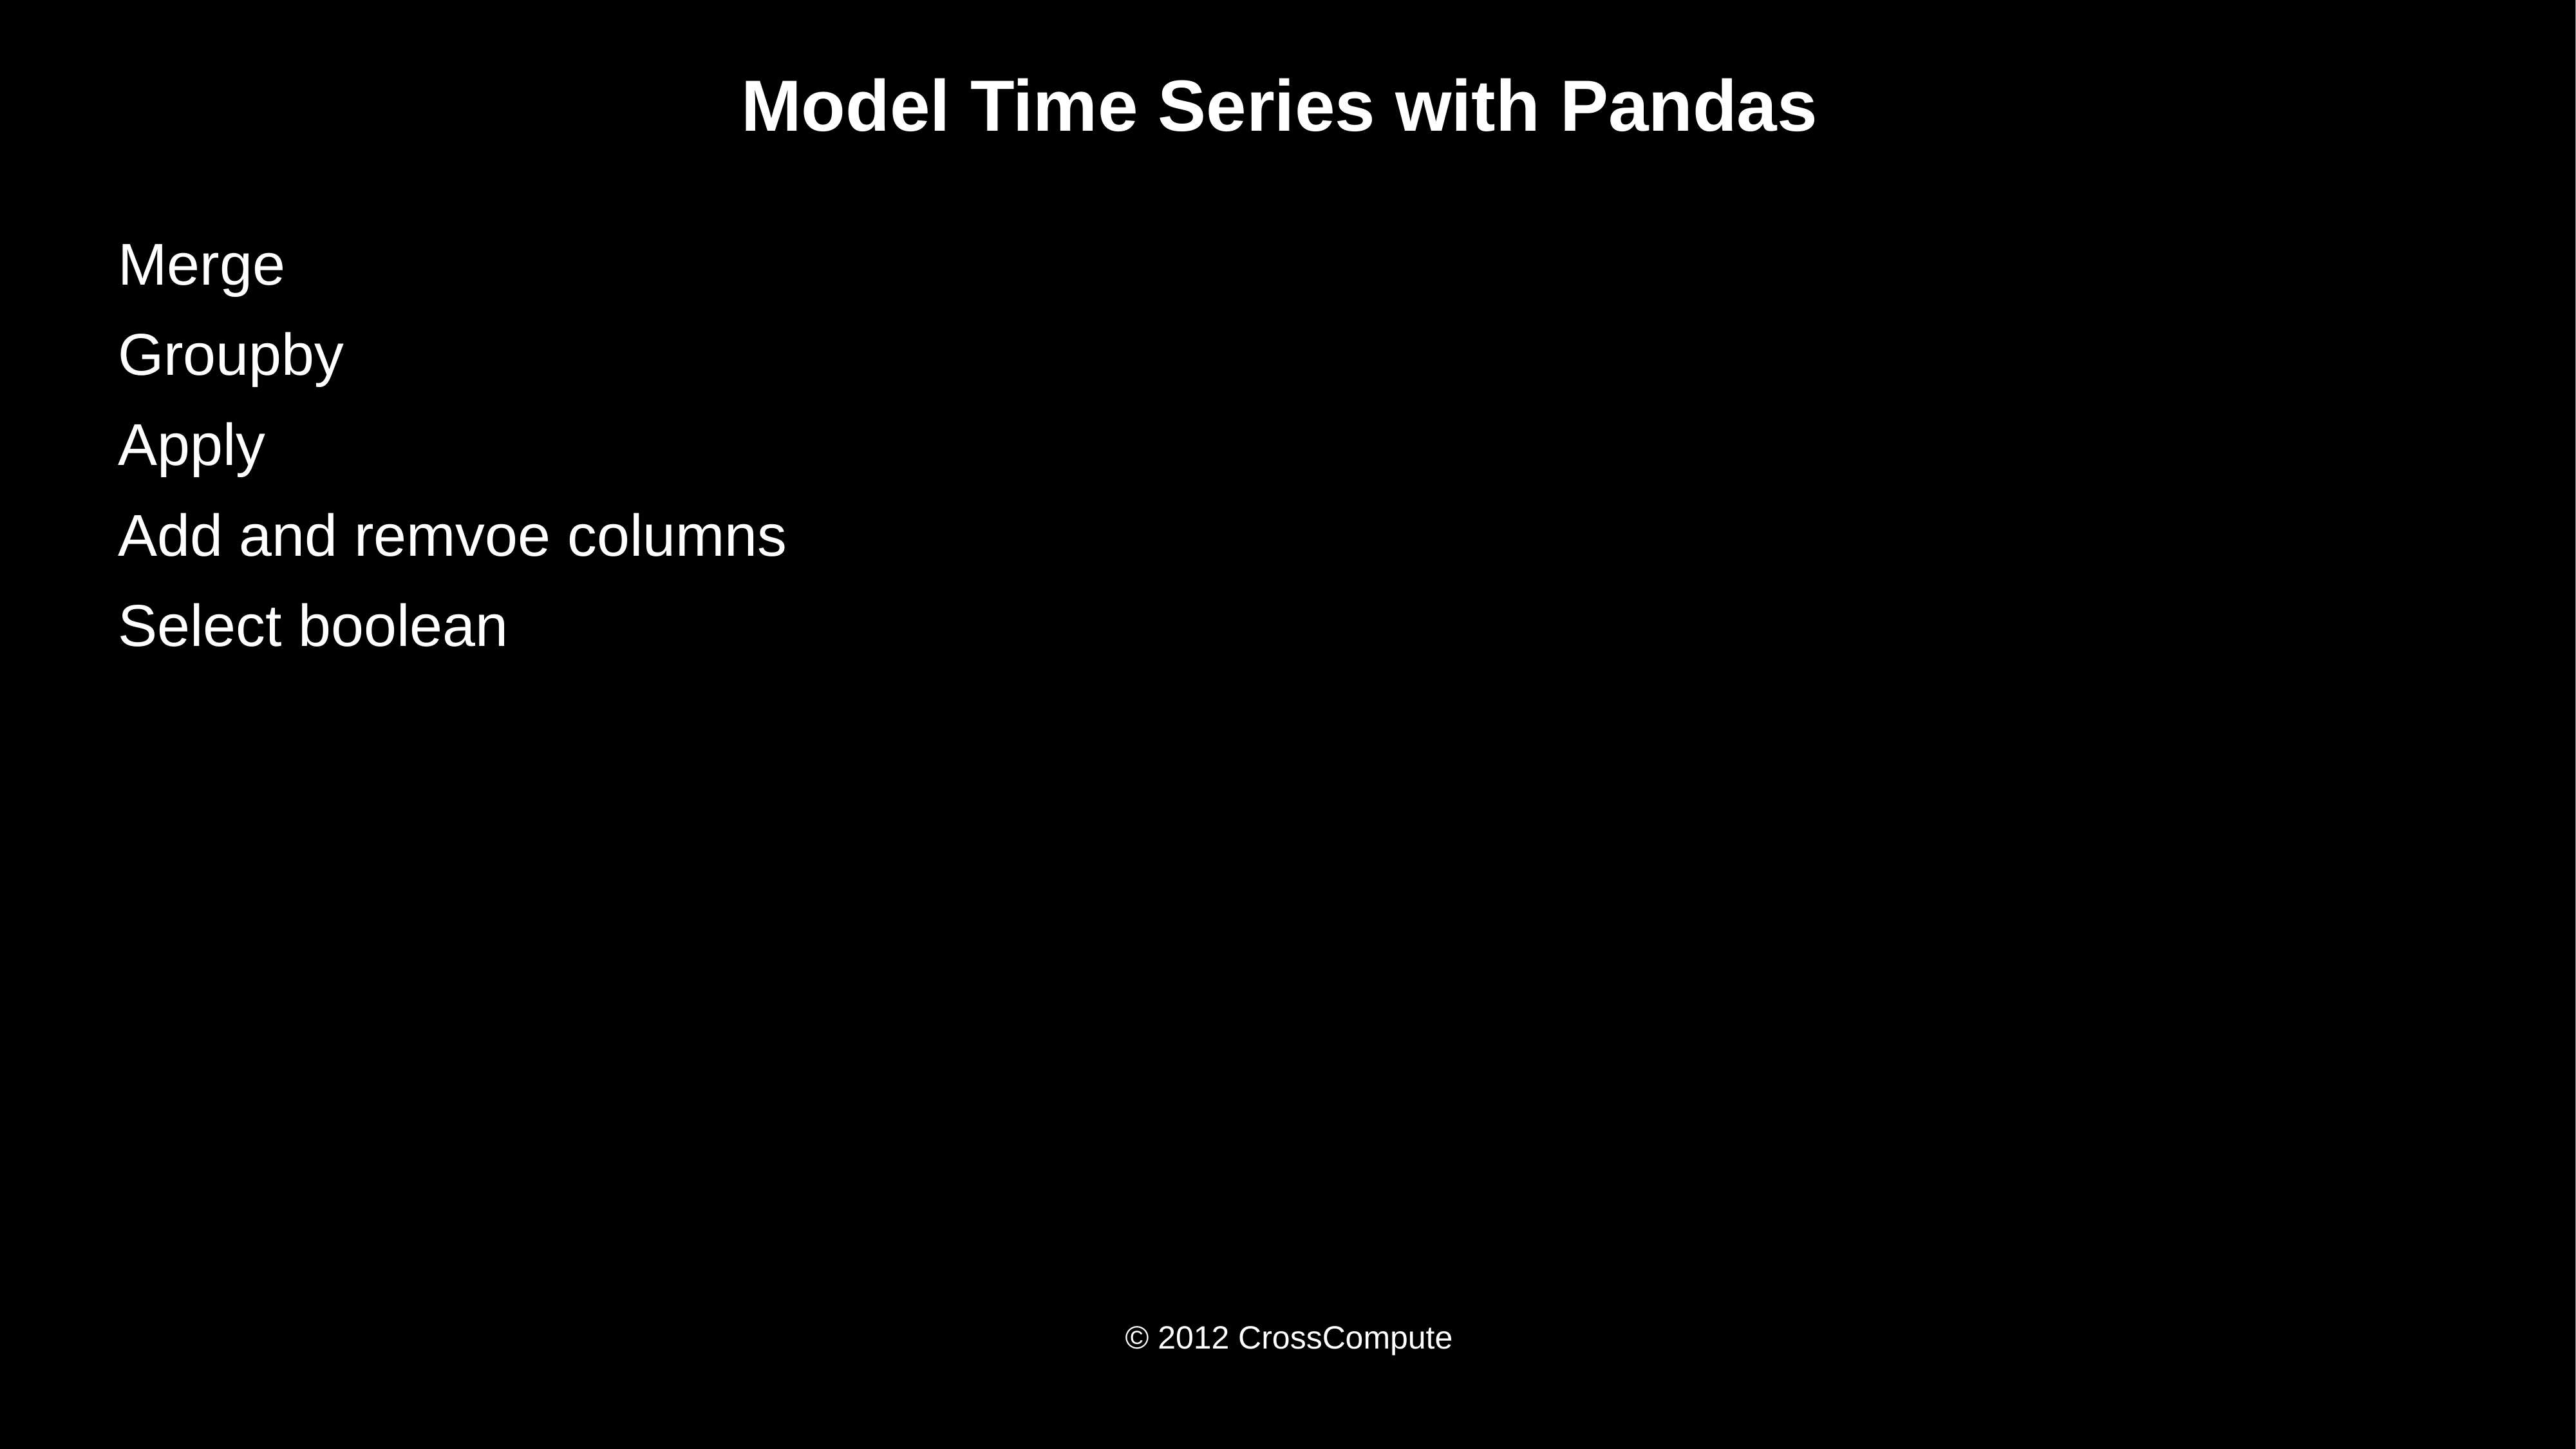

# Model Time Series with Pandas
Merge
Groupby
Apply
Add and remvoe columns
Select boolean
© 2012 CrossCompute